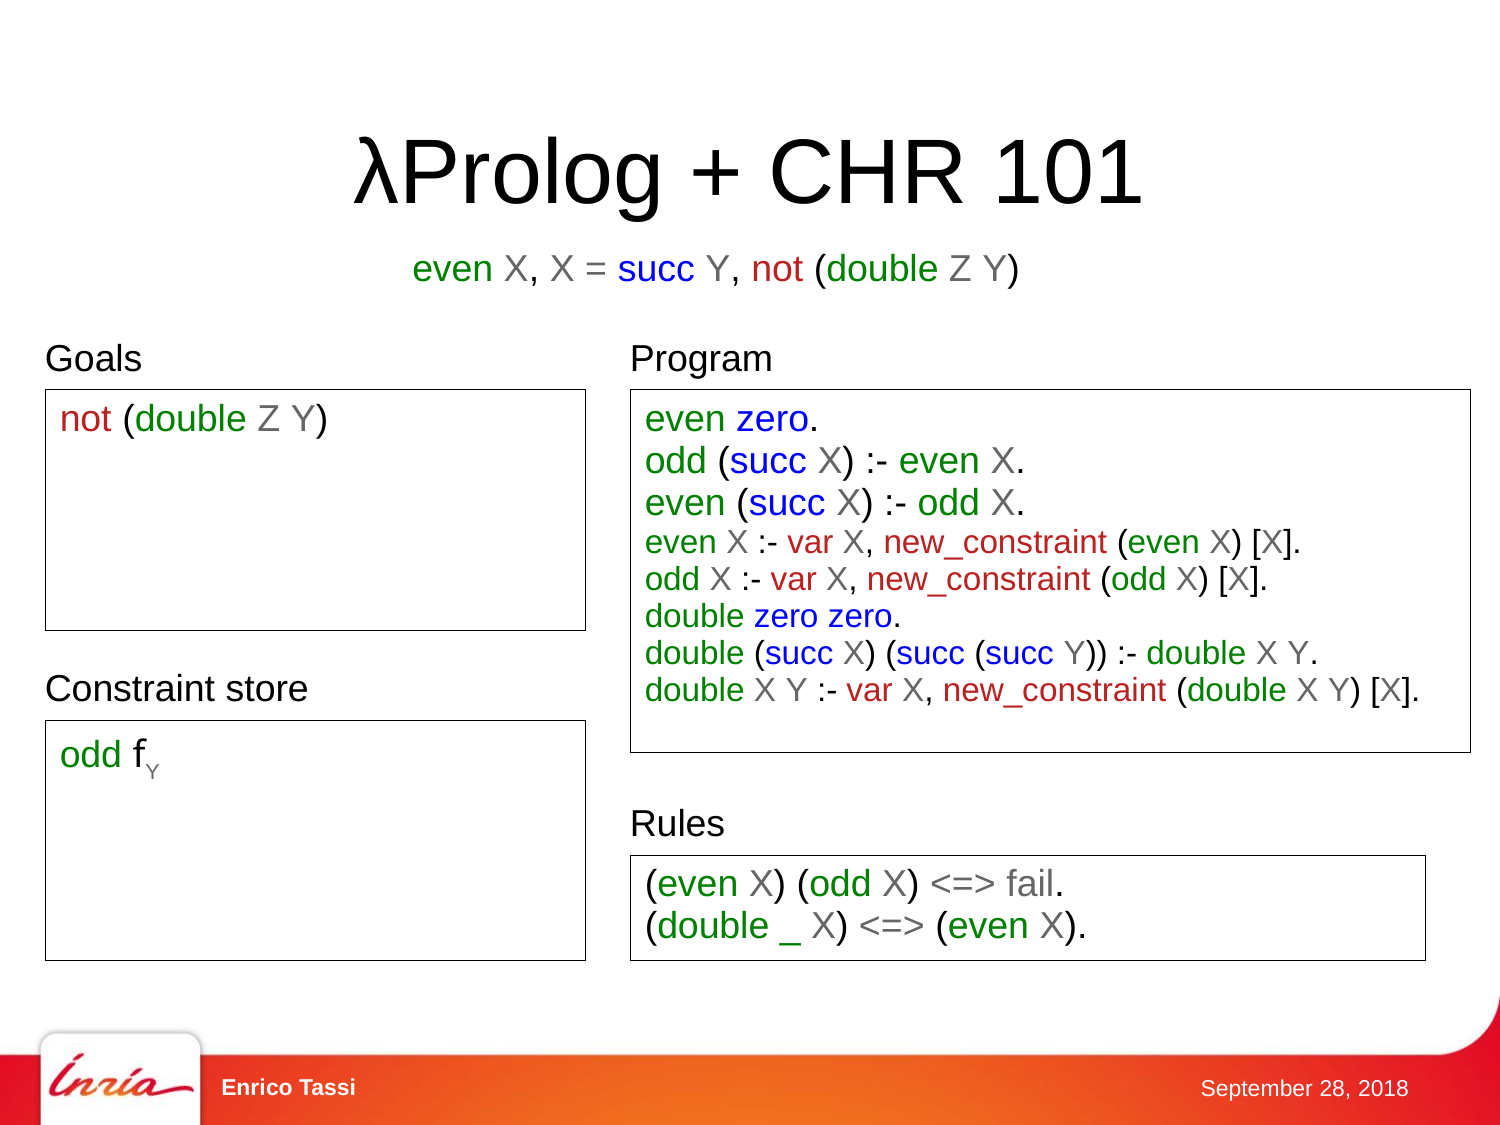

# λProlog + CHR 101
even X, X = succ Y, not (double Z Y)
Goals
Program
not (double Z Y)
even zero.
odd (succ X) :- even X.
even (succ X) :- odd X.
even X :- var X, new_constraint (even X) [X].
odd X :- var X, new_constraint (odd X) [X].
double zero zero.
double (succ X) (succ (succ Y)) :- double X Y.
double X Y :- var X, new_constraint (double X Y) [X].
Constraint store
odd fY
Rules
(even X) (odd X) <=> fail.
(double _ X) <=> (even X).